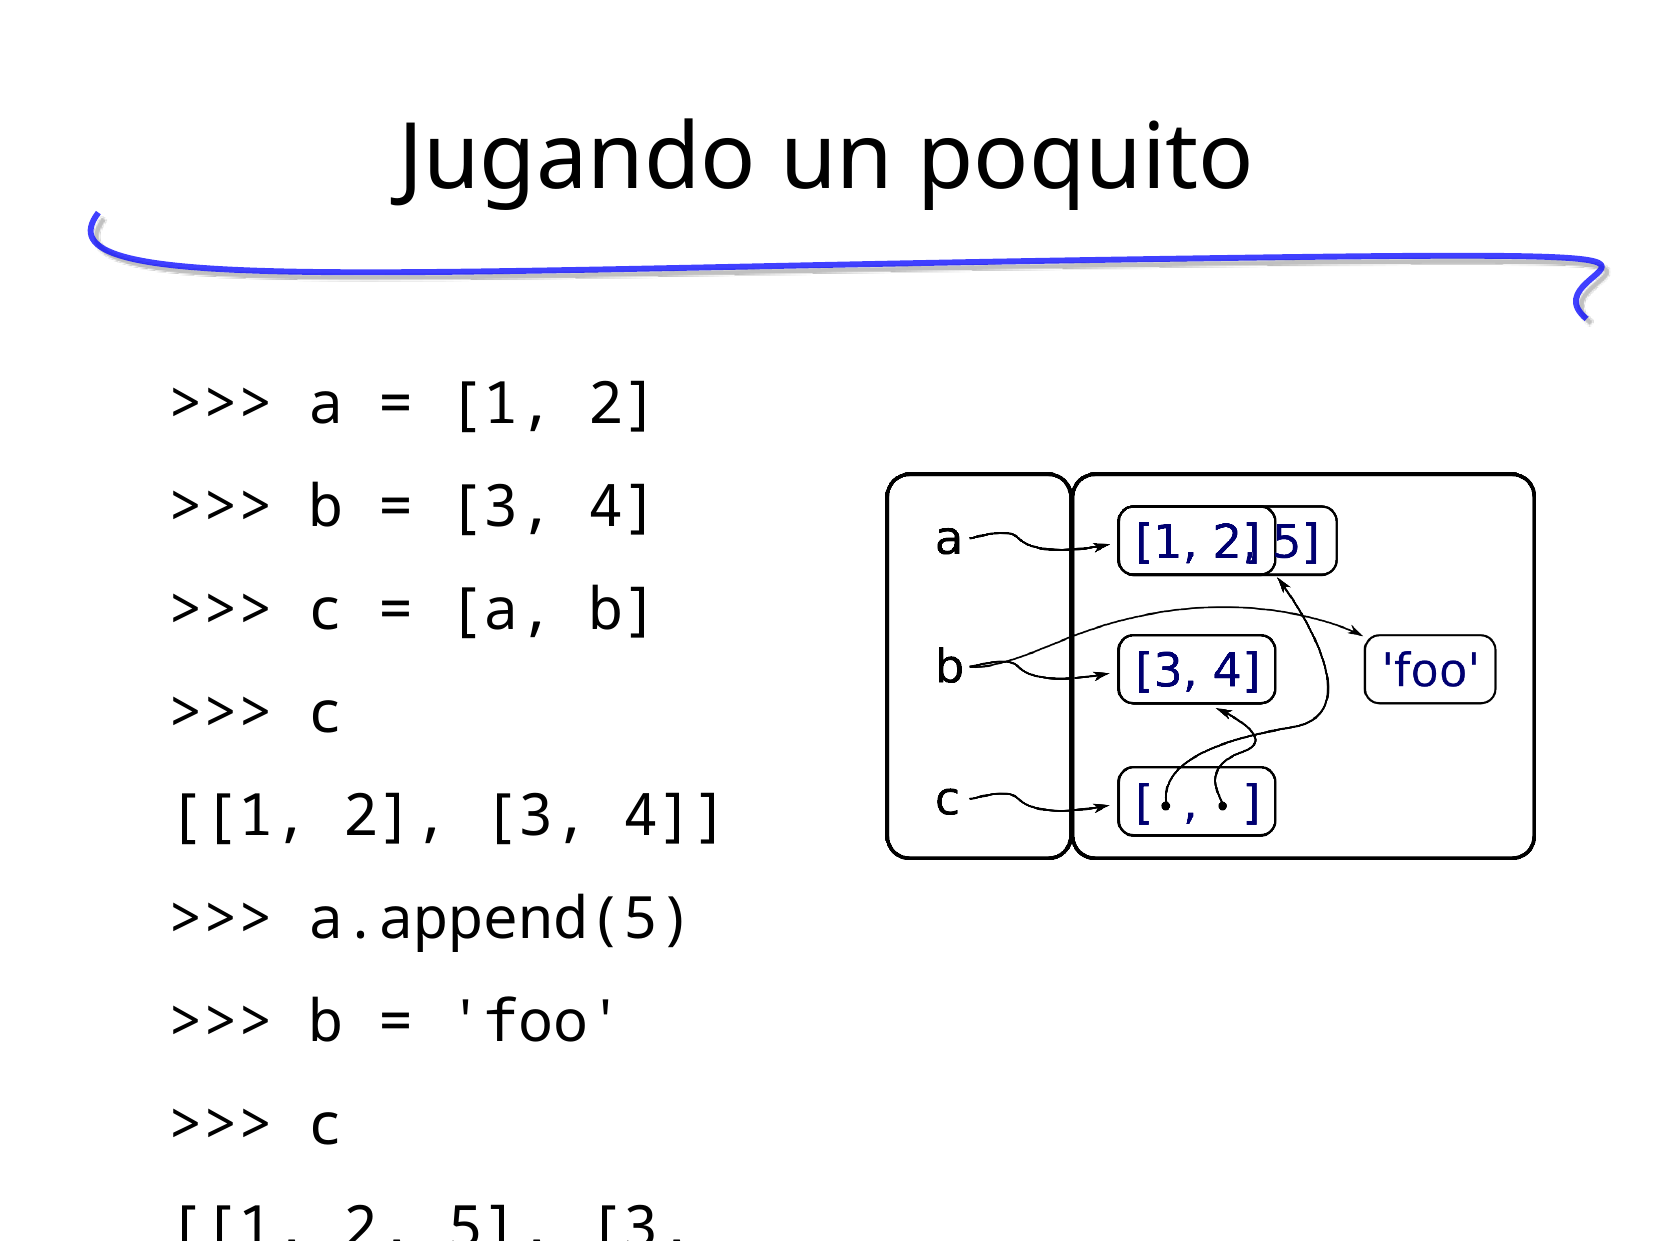

# Jugando un poquito
>>> a = [1, 2]
>>> b = [3, 4]
>>> c = [a, b]
>>> c
[[1, 2], [3, 4]]
>>> a.append(5)
>>> b = 'foo'
>>> c
[[1, 2, 5], [3, 4]]